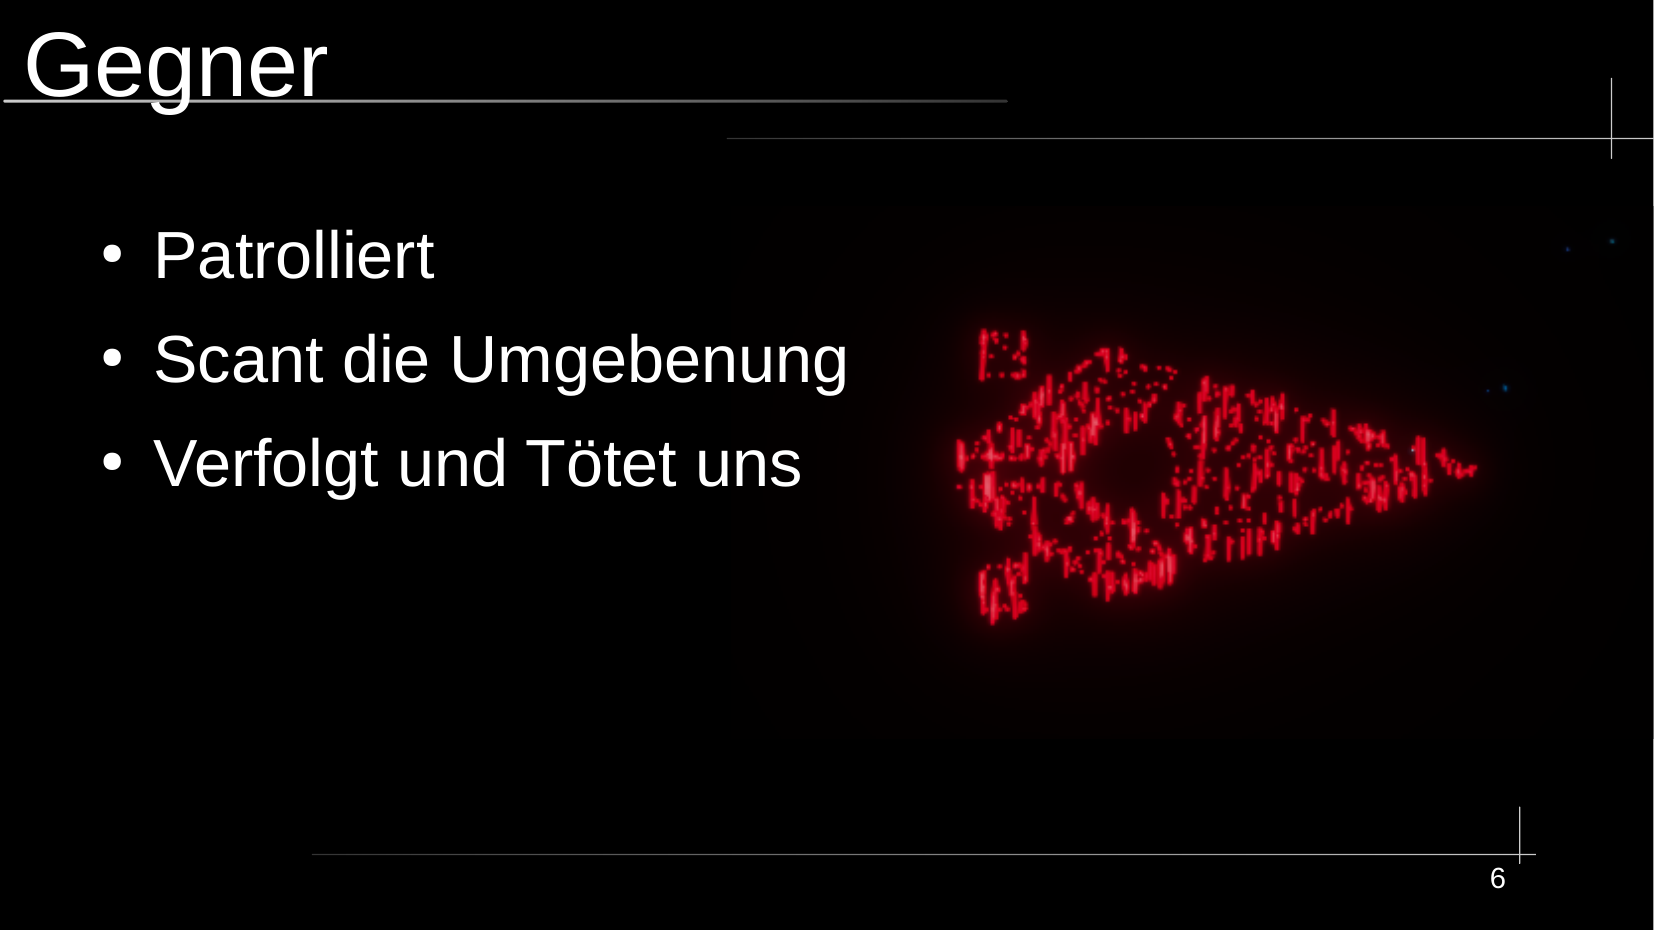

# Gegner
Patrolliert
Scant die Umgebenung
Verfolgt und Tötet uns
6